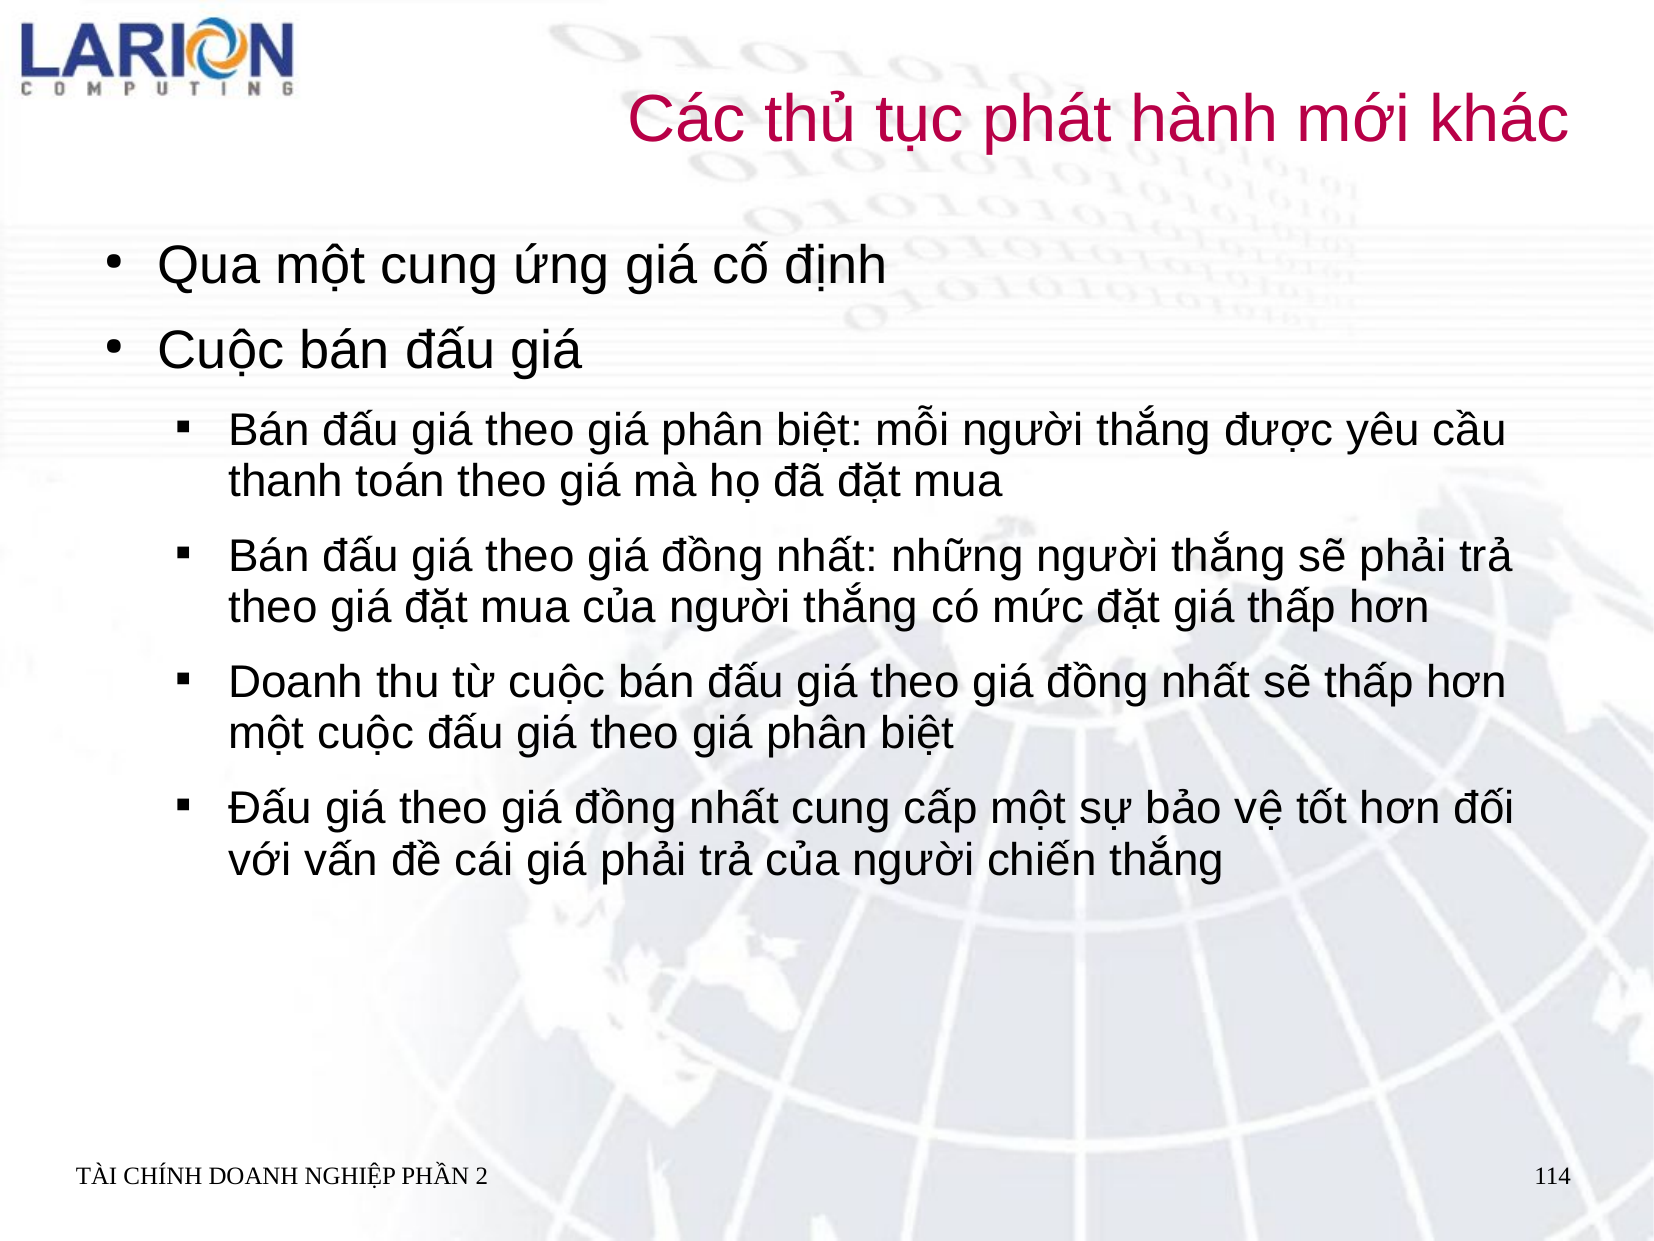

# Các thủ tục phát hành mới khác
Qua một cung ứng giá cố định
Cuộc bán đấu giá
Bán đấu giá theo giá phân biệt: mỗi người thắng được yêu cầu thanh toán theo giá mà họ đã đặt mua
Bán đấu giá theo giá đồng nhất: những người thắng sẽ phải trả theo giá đặt mua của người thắng có mức đặt giá thấp hơn
Doanh thu từ cuộc bán đấu giá theo giá đồng nhất sẽ thấp hơn một cuộc đấu giá theo giá phân biệt
Đấu giá theo giá đồng nhất cung cấp một sự bảo vệ tốt hơn đối với vấn đề cái giá phải trả của người chiến thắng
TÀI CHÍNH DOANH NGHIỆP PHẦN 2
114